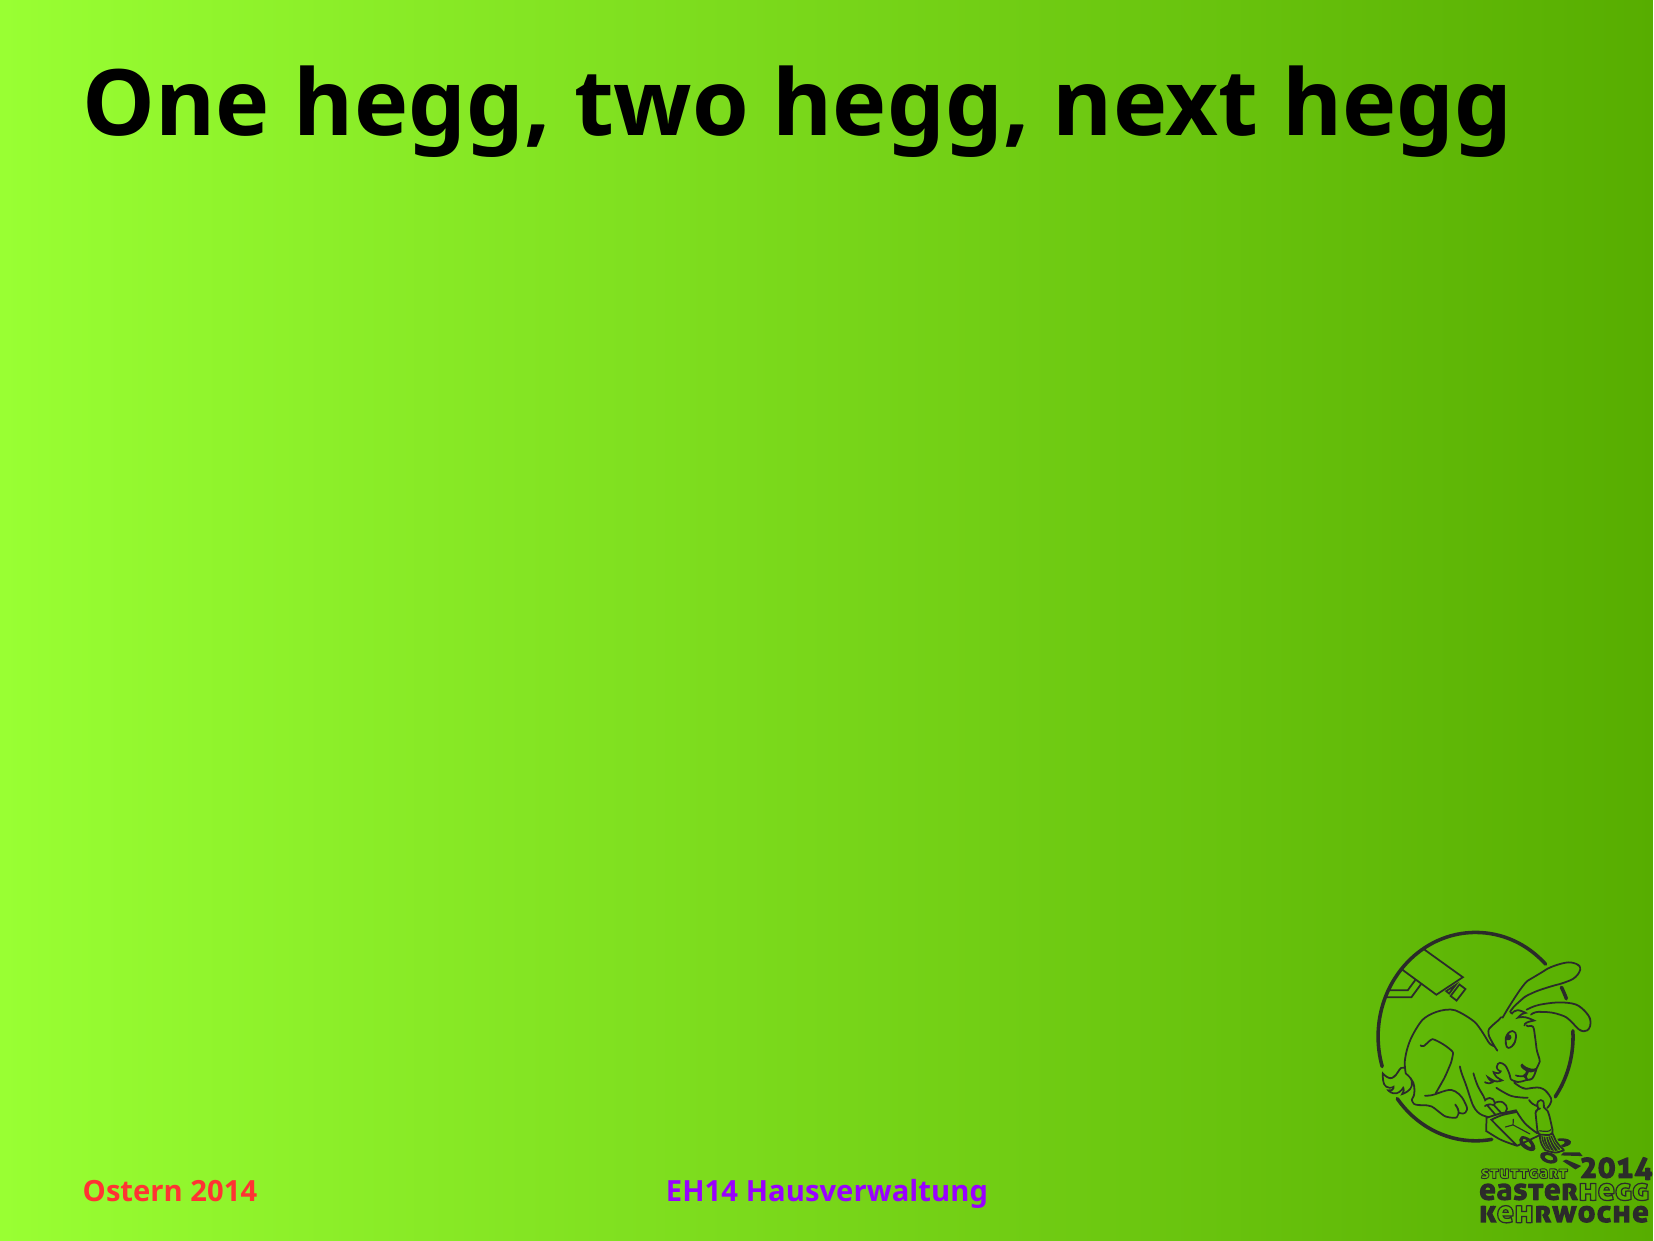

# One hegg, two hegg, next hegg